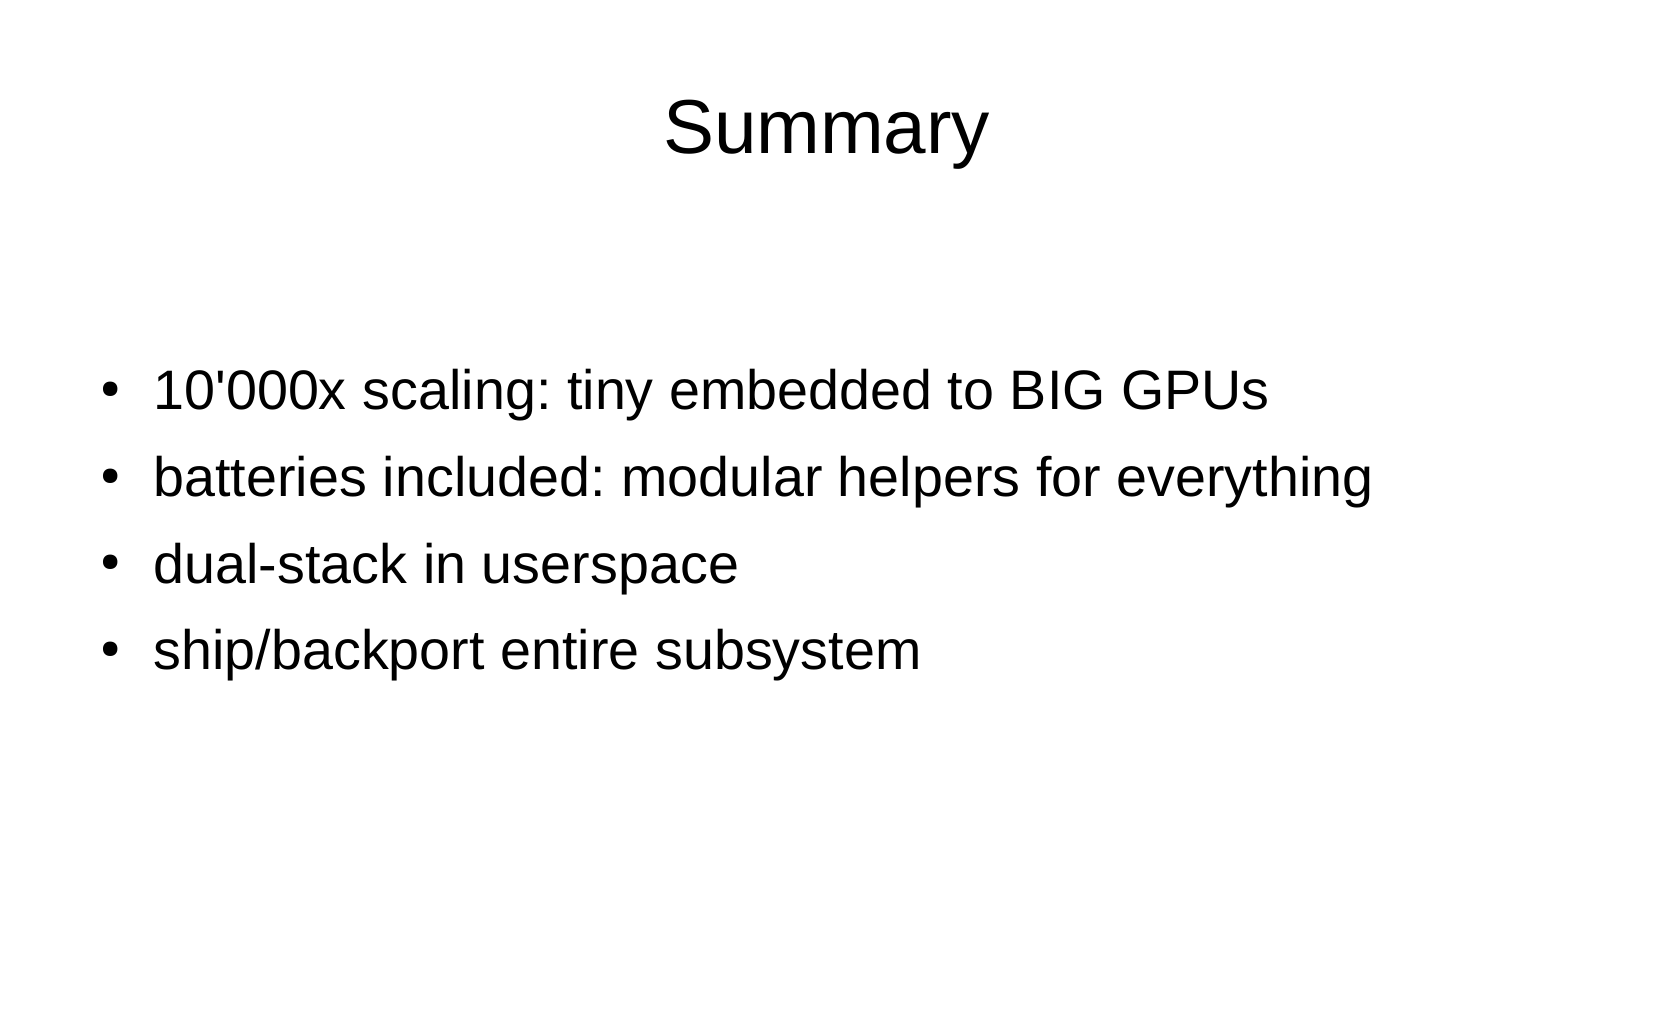

# Summary
10'000x scaling: tiny embedded to BIG GPUs
batteries included: modular helpers for everything
dual-stack in userspace
ship/backport entire subsystem